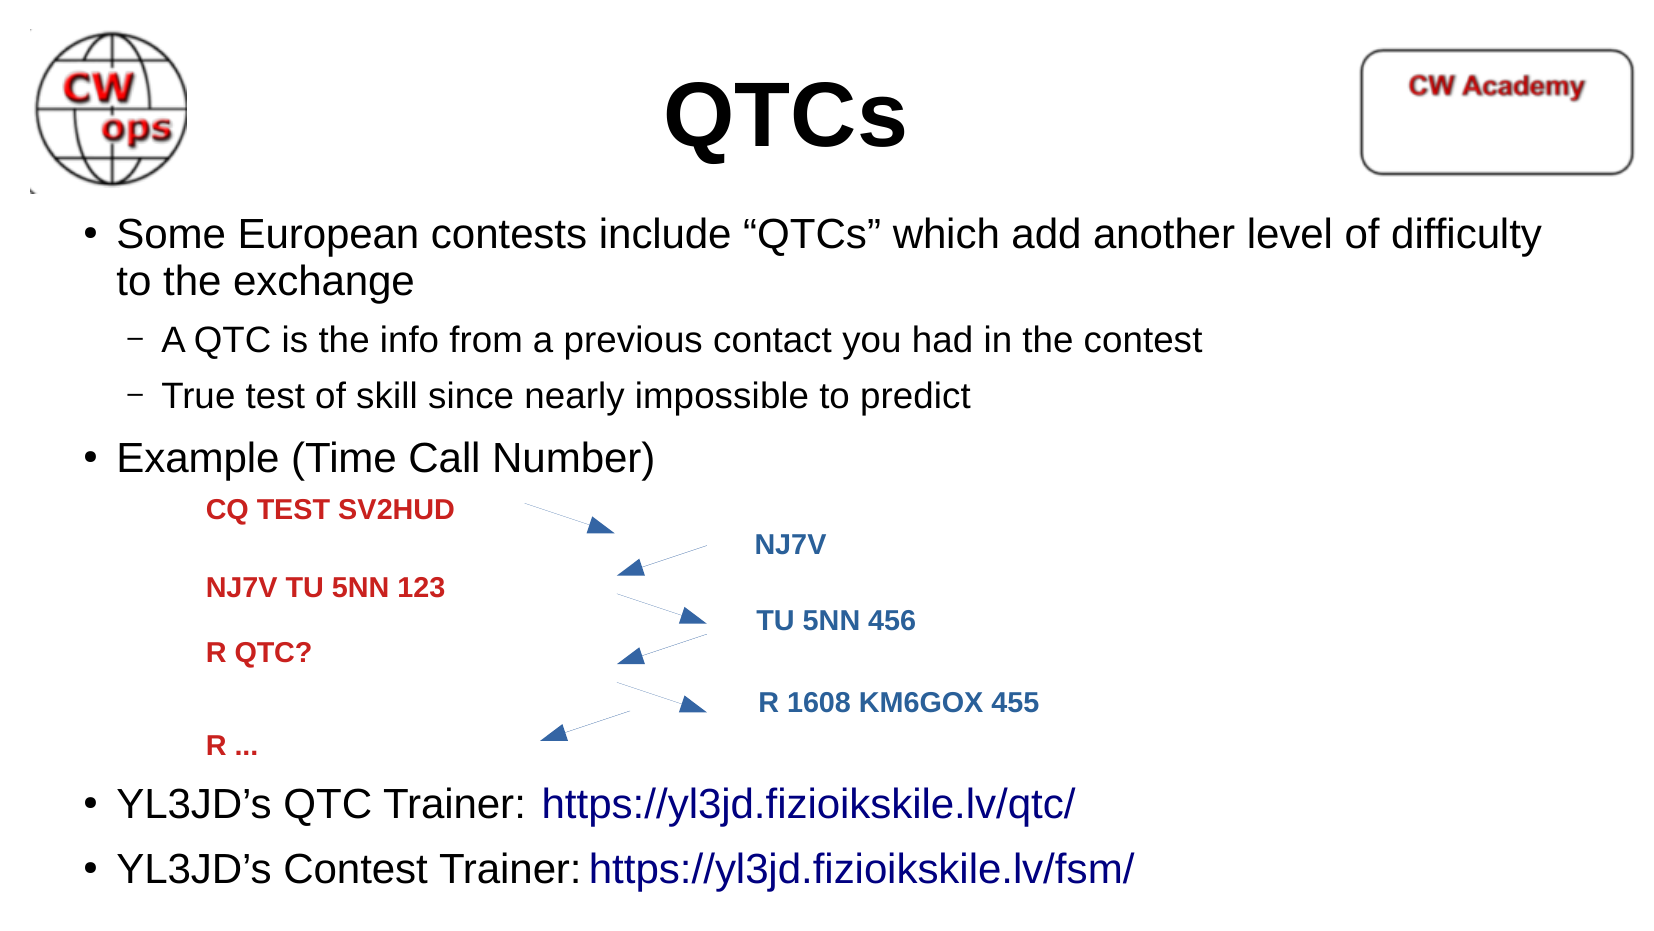

# QTCs
Some European contests include “QTCs” which add another level of difficulty to the exchange
A QTC is the info from a previous contact you had in the contest
True test of skill since nearly impossible to predict
Example (Time Call Number)
CQ TEST SV2HUD
 	 				 		NJ7V
NJ7V TU 5NN 123
		 TU 5NN 456
R QTC?
 R 1608 KM6GOX 455
R ...
YL3JD’s QTC Trainer:	https://yl3jd.fizioikskile.lv/qtc/
YL3JD’s Contest Trainer:	https://yl3jd.fizioikskile.lv/fsm/